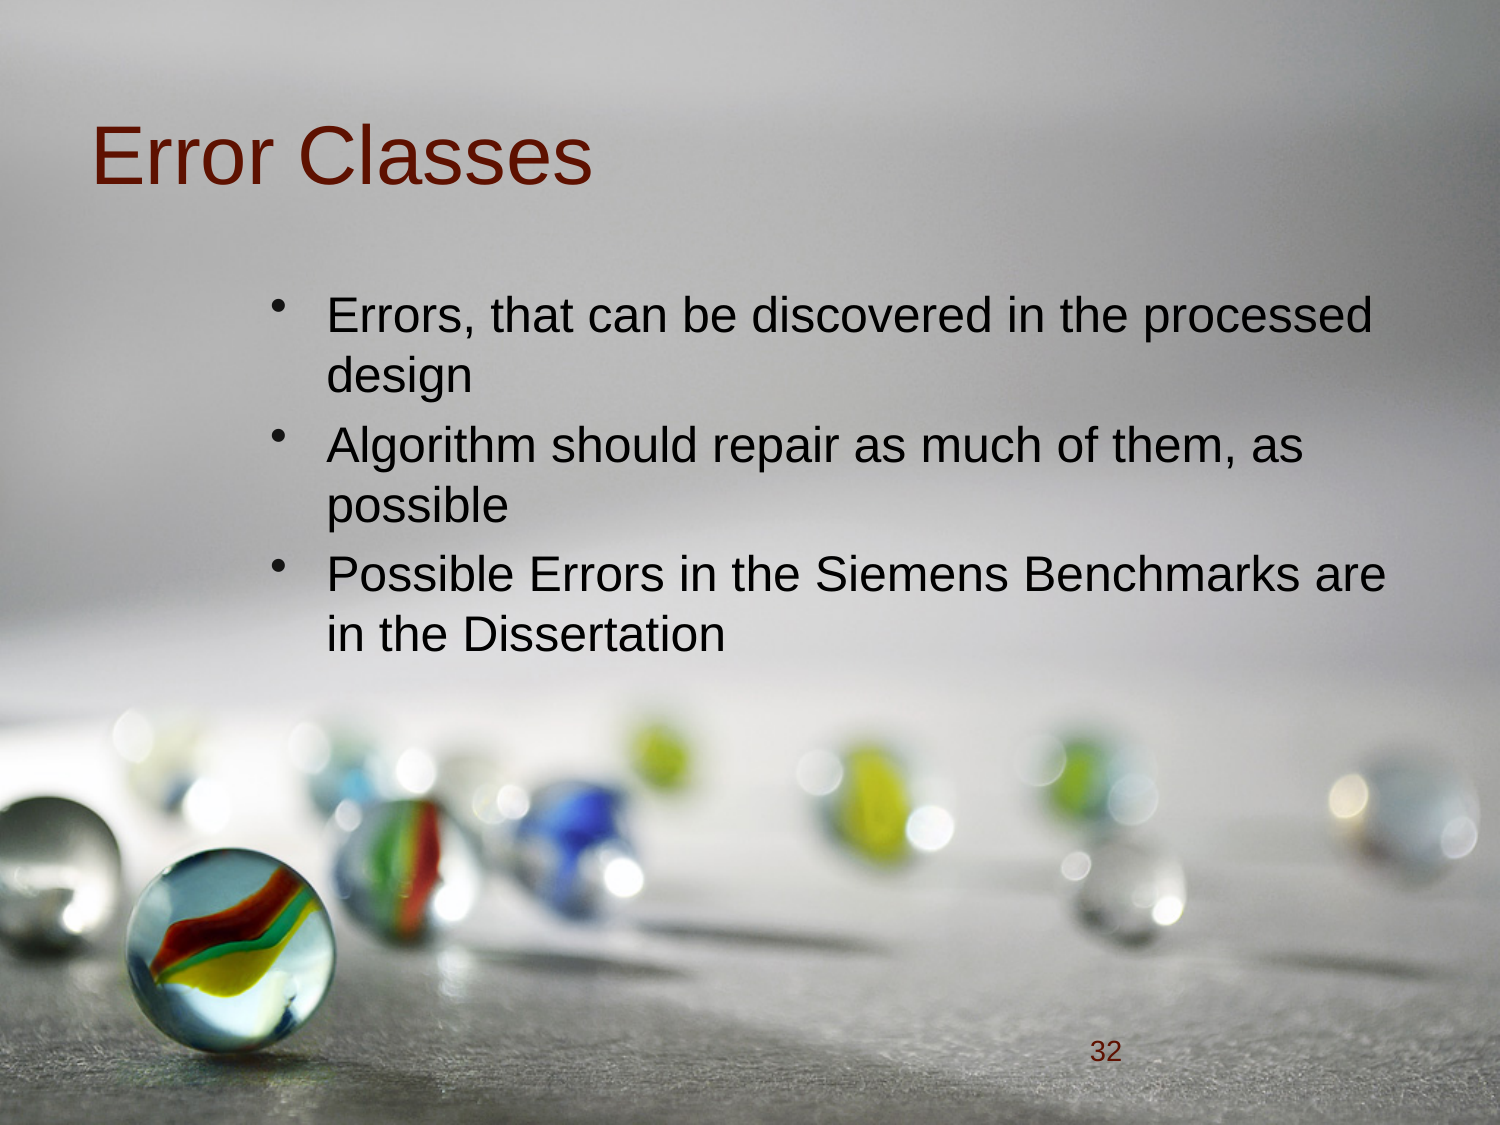

# Error Classes
Errors, that can be discovered in the processed design
Algorithm should repair as much of them, as possible
Possible Errors in the Siemens Benchmarks are in the Dissertation
Tallinn, 01.01.2016
32